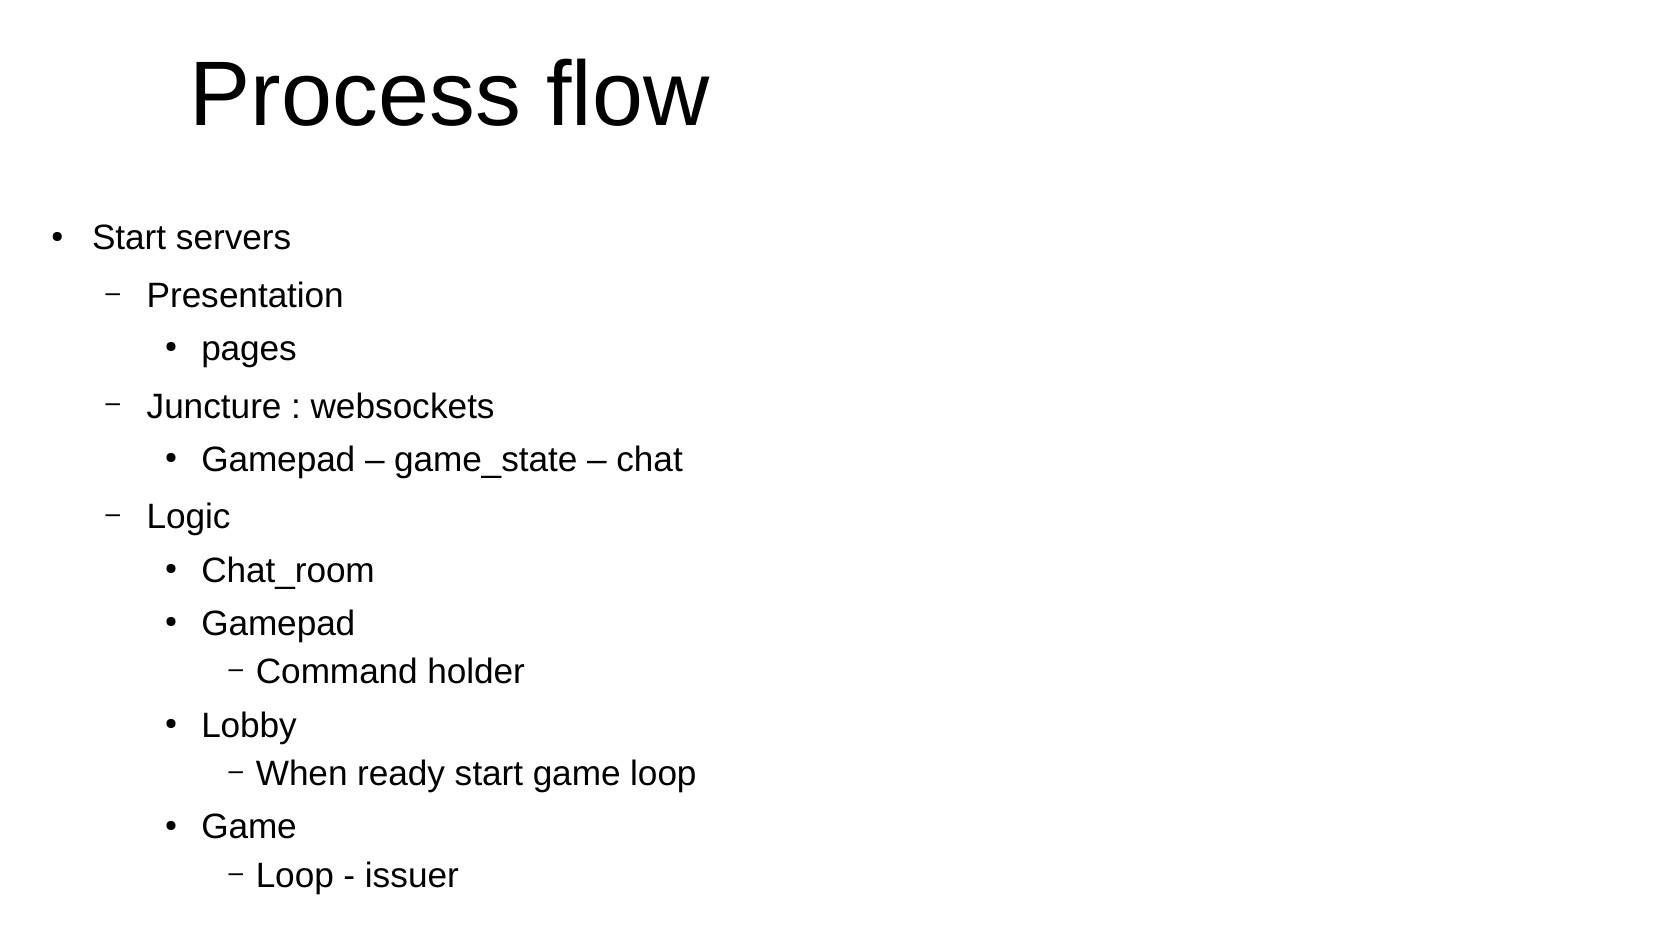

# Process flow
Start servers
Presentation
pages
Juncture : websockets
Gamepad – game_state – chat
Logic
Chat_room
Gamepad
Command holder
Lobby
When ready start game loop
Game
Loop - issuer